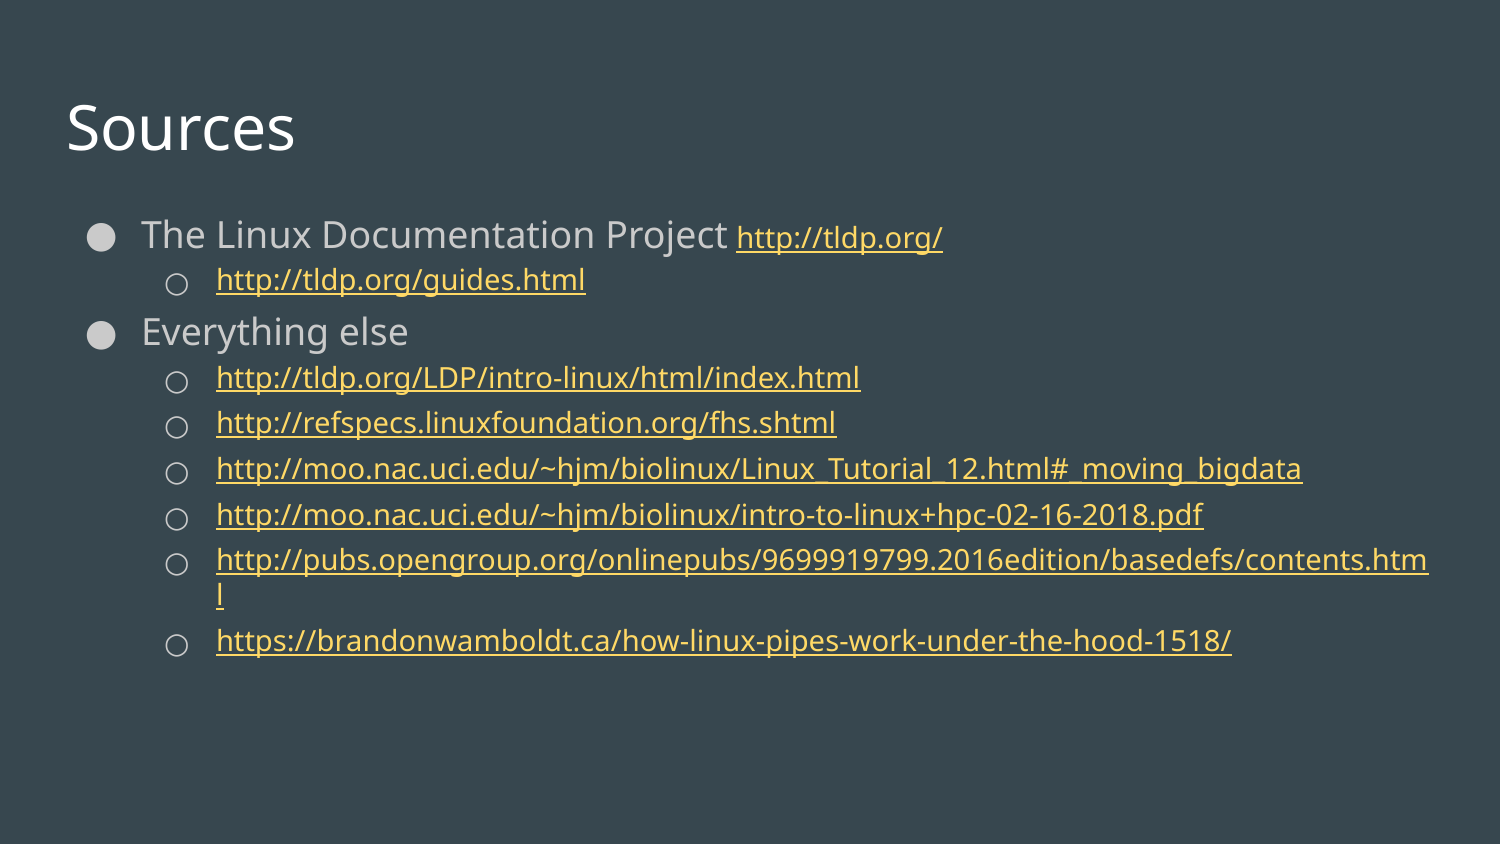

# Sources
The Linux Documentation Project http://tldp.org/
http://tldp.org/guides.html
Everything else
http://tldp.org/LDP/intro-linux/html/index.html
http://refspecs.linuxfoundation.org/fhs.shtml
http://moo.nac.uci.edu/~hjm/biolinux/Linux_Tutorial_12.html#_moving_bigdata
http://moo.nac.uci.edu/~hjm/biolinux/intro-to-linux+hpc-02-16-2018.pdf
http://pubs.opengroup.org/onlinepubs/9699919799.2016edition/basedefs/contents.html
https://brandonwamboldt.ca/how-linux-pipes-work-under-the-hood-1518/